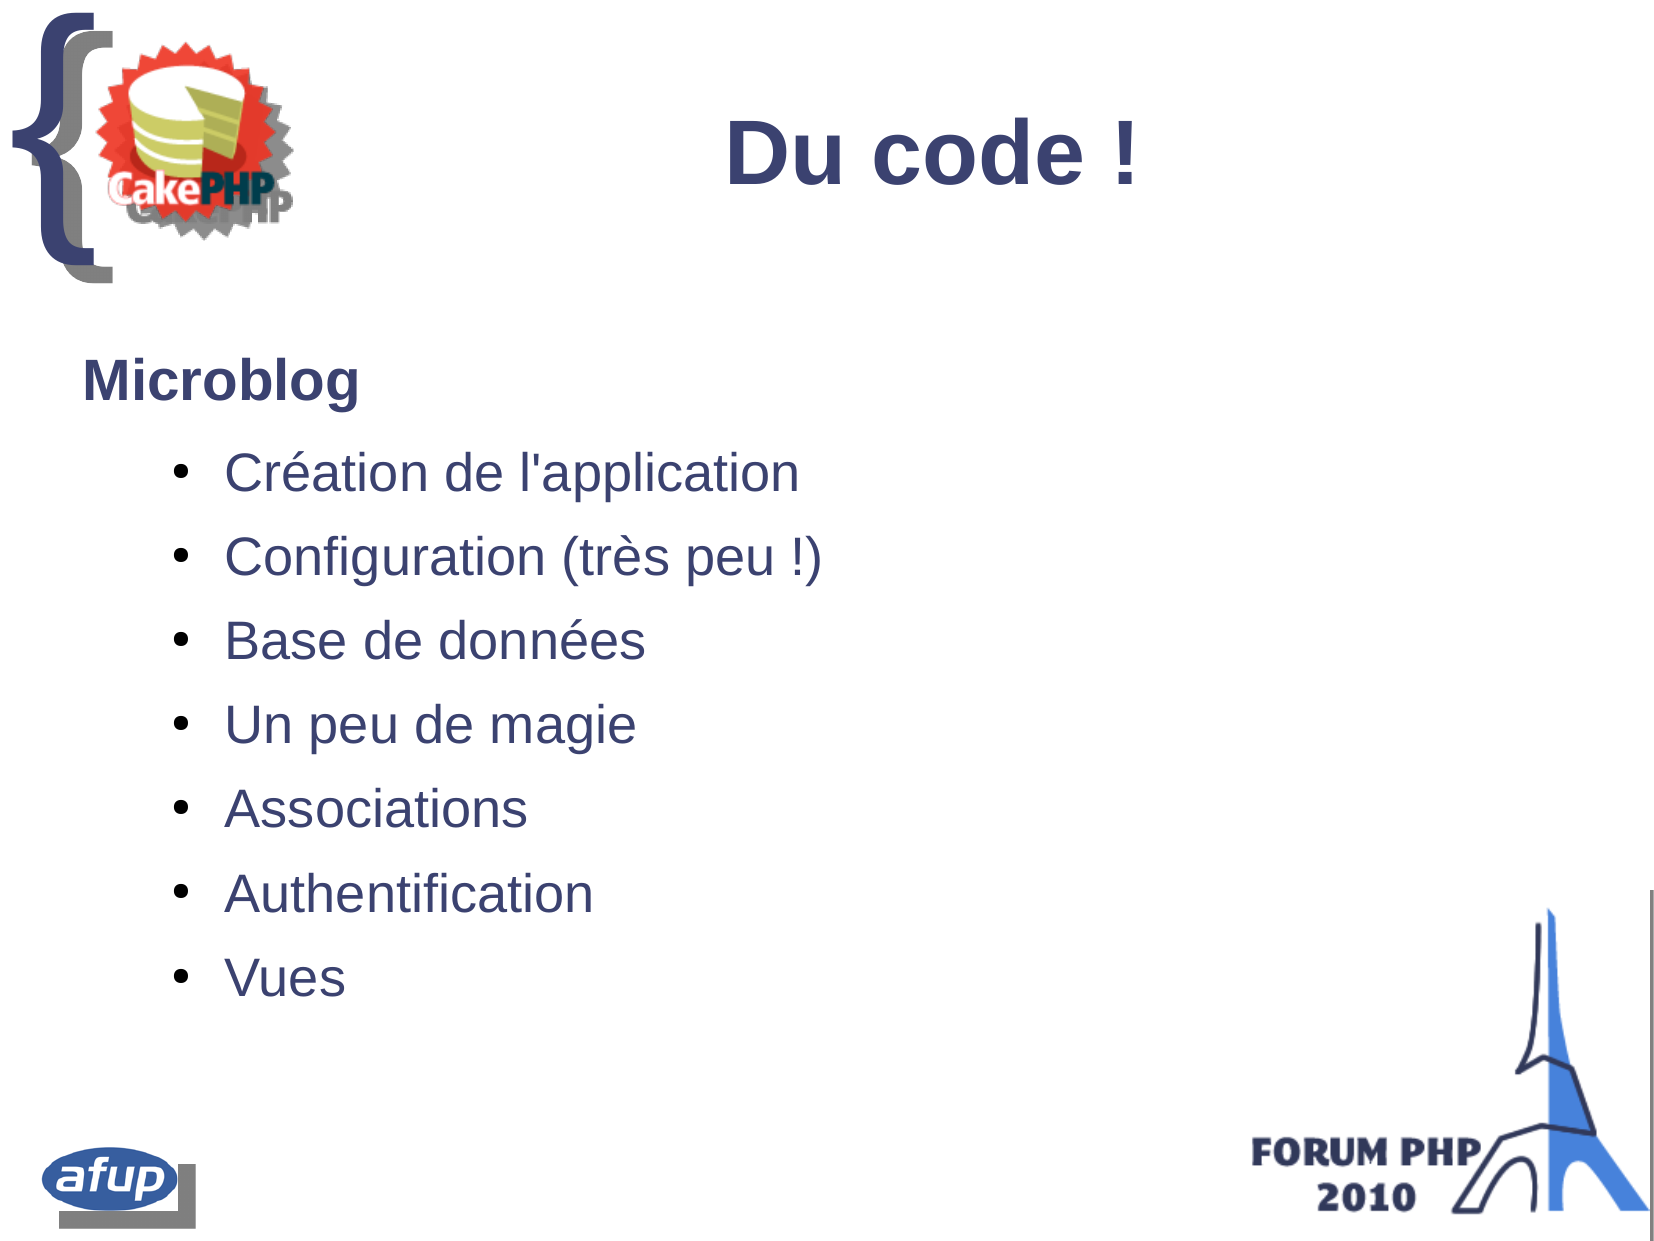

# Du code !
Microblog
Création de l'application
Configuration (très peu !)
Base de données
Un peu de magie
Associations
Authentification
Vues